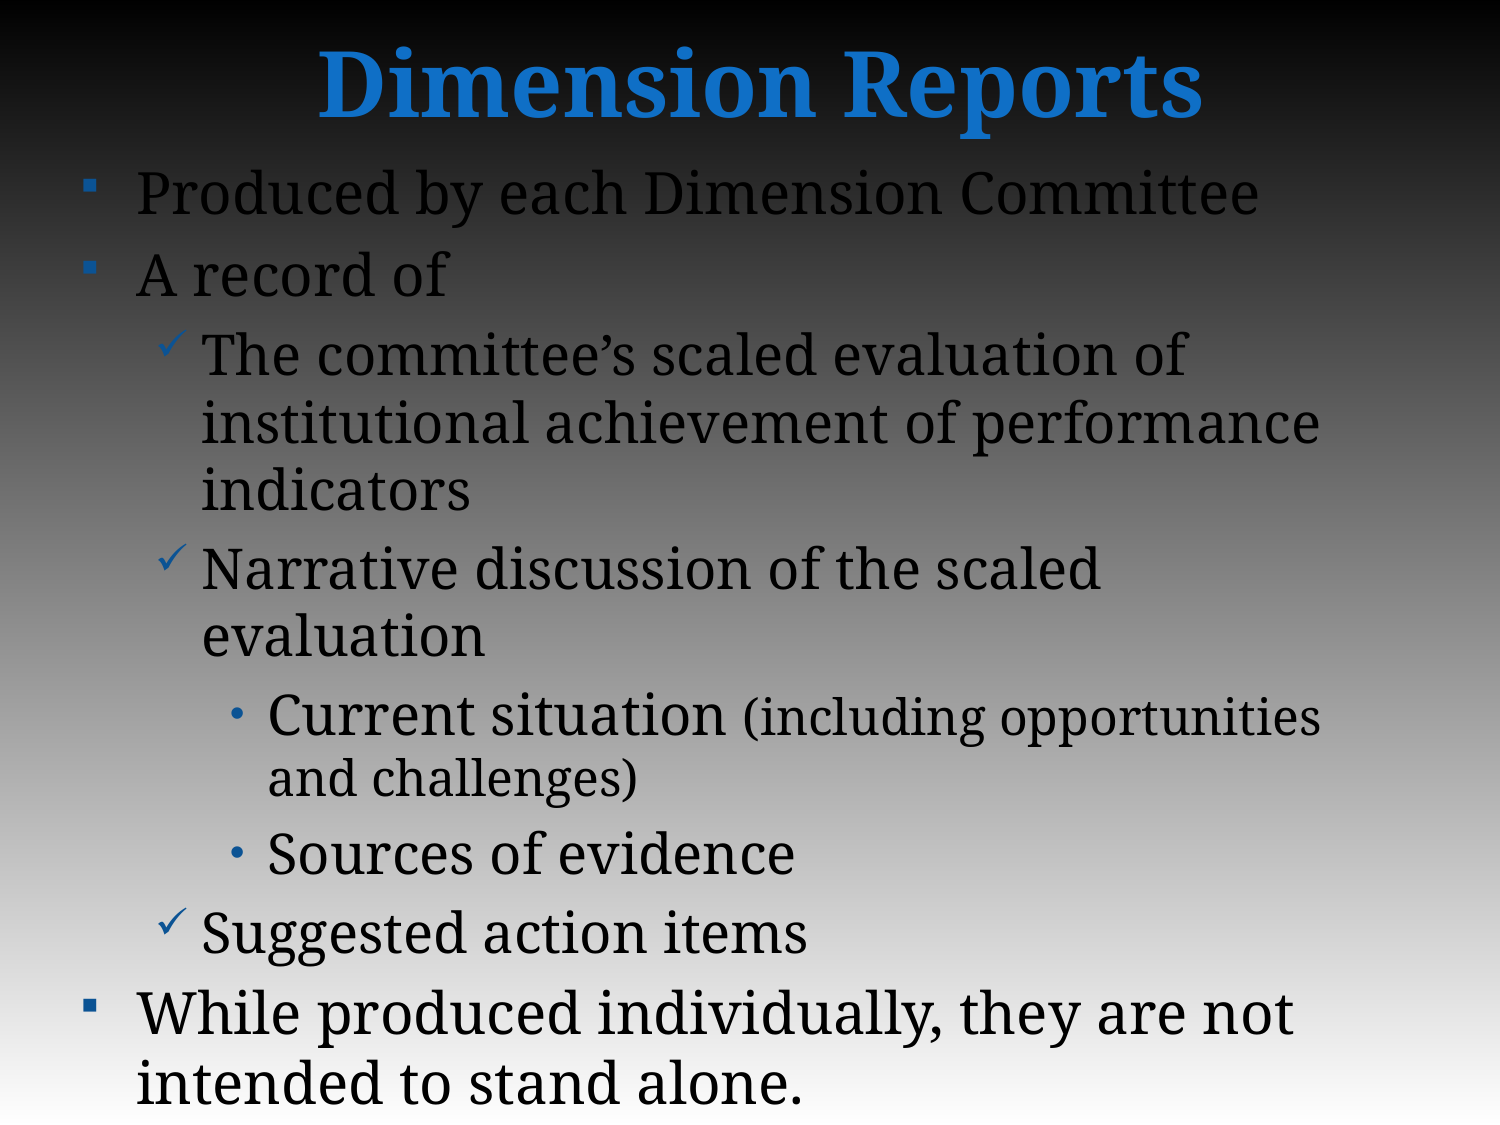

# Dimension Reports
Produced by each Dimension Committee
A record of
The committee’s scaled evaluation of institutional achievement of performance indicators
Narrative discussion of the scaled evaluation
Current situation (including opportunities and challenges)
Sources of evidence
Suggested action items
While produced individually, they are not intended to stand alone.